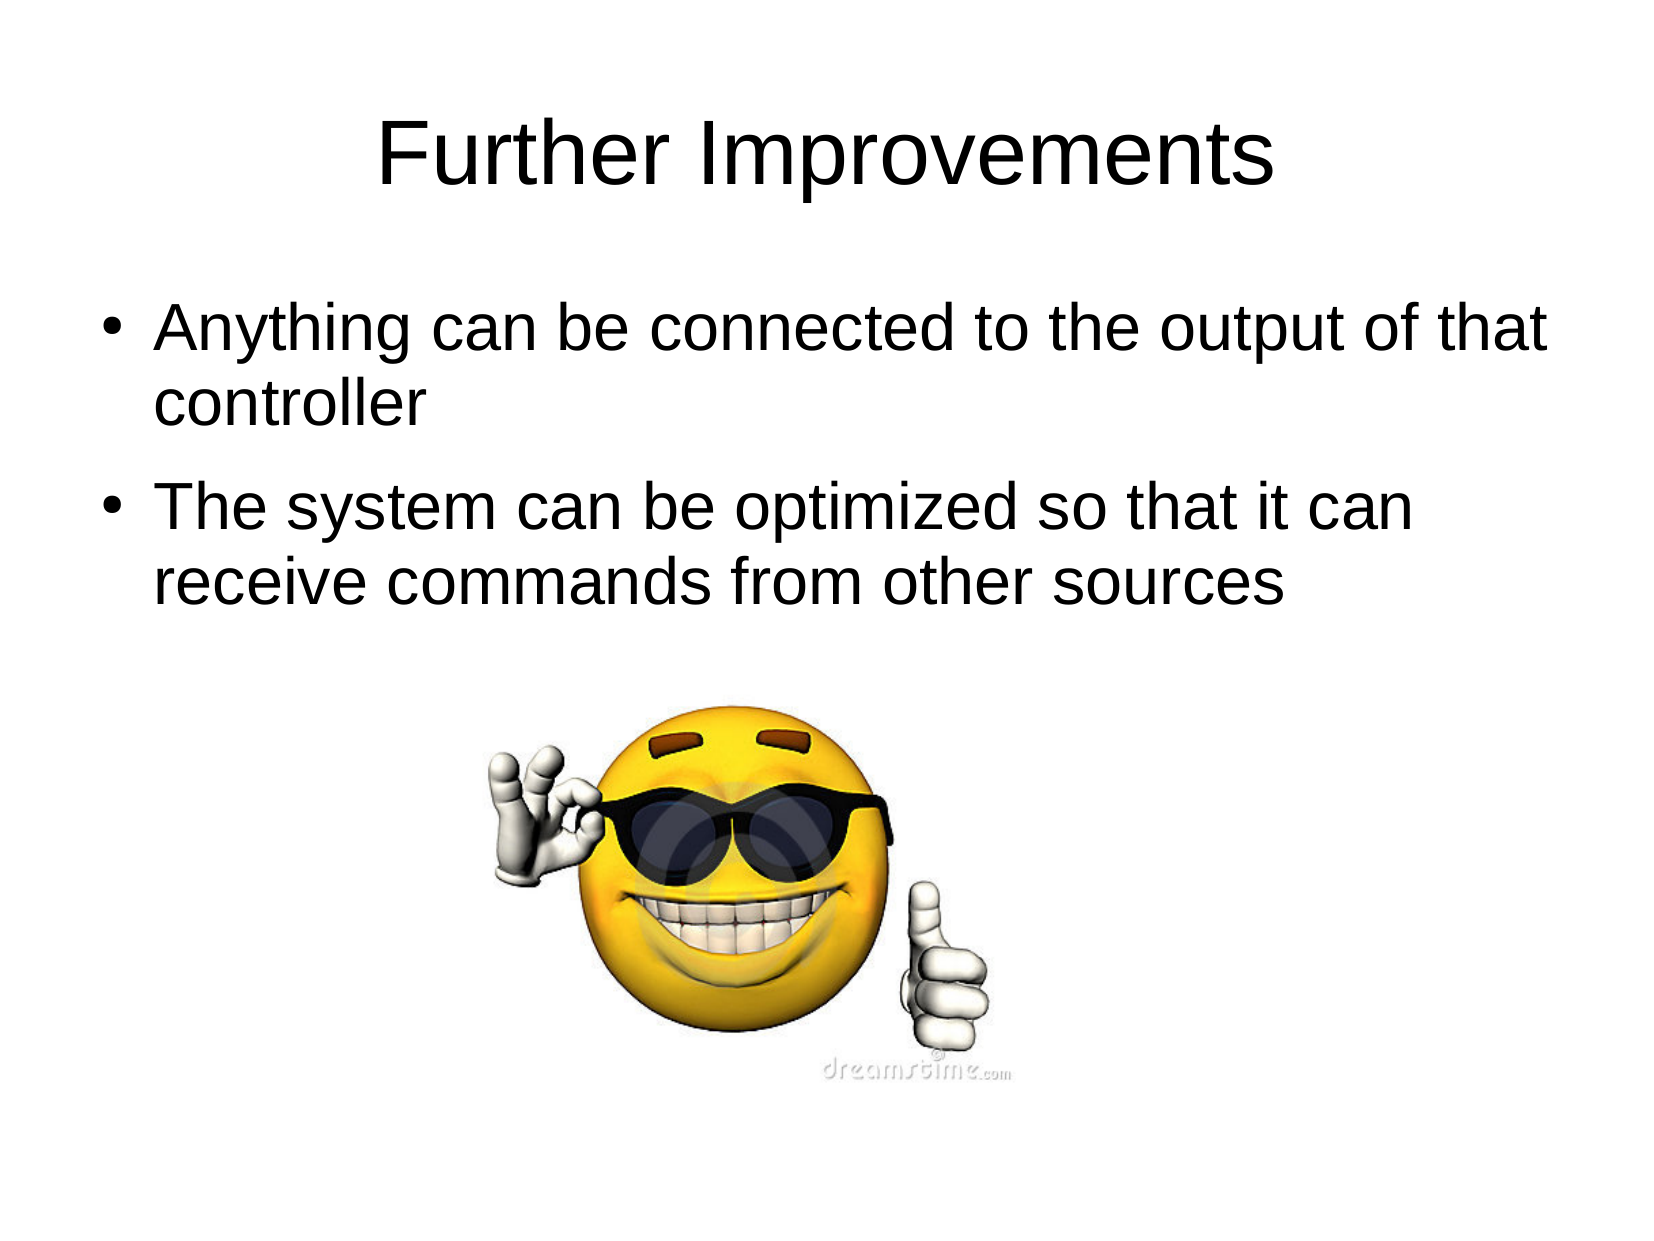

# Further Improvements
Anything can be connected to the output of that controller
The system can be optimized so that it can receive commands from other sources